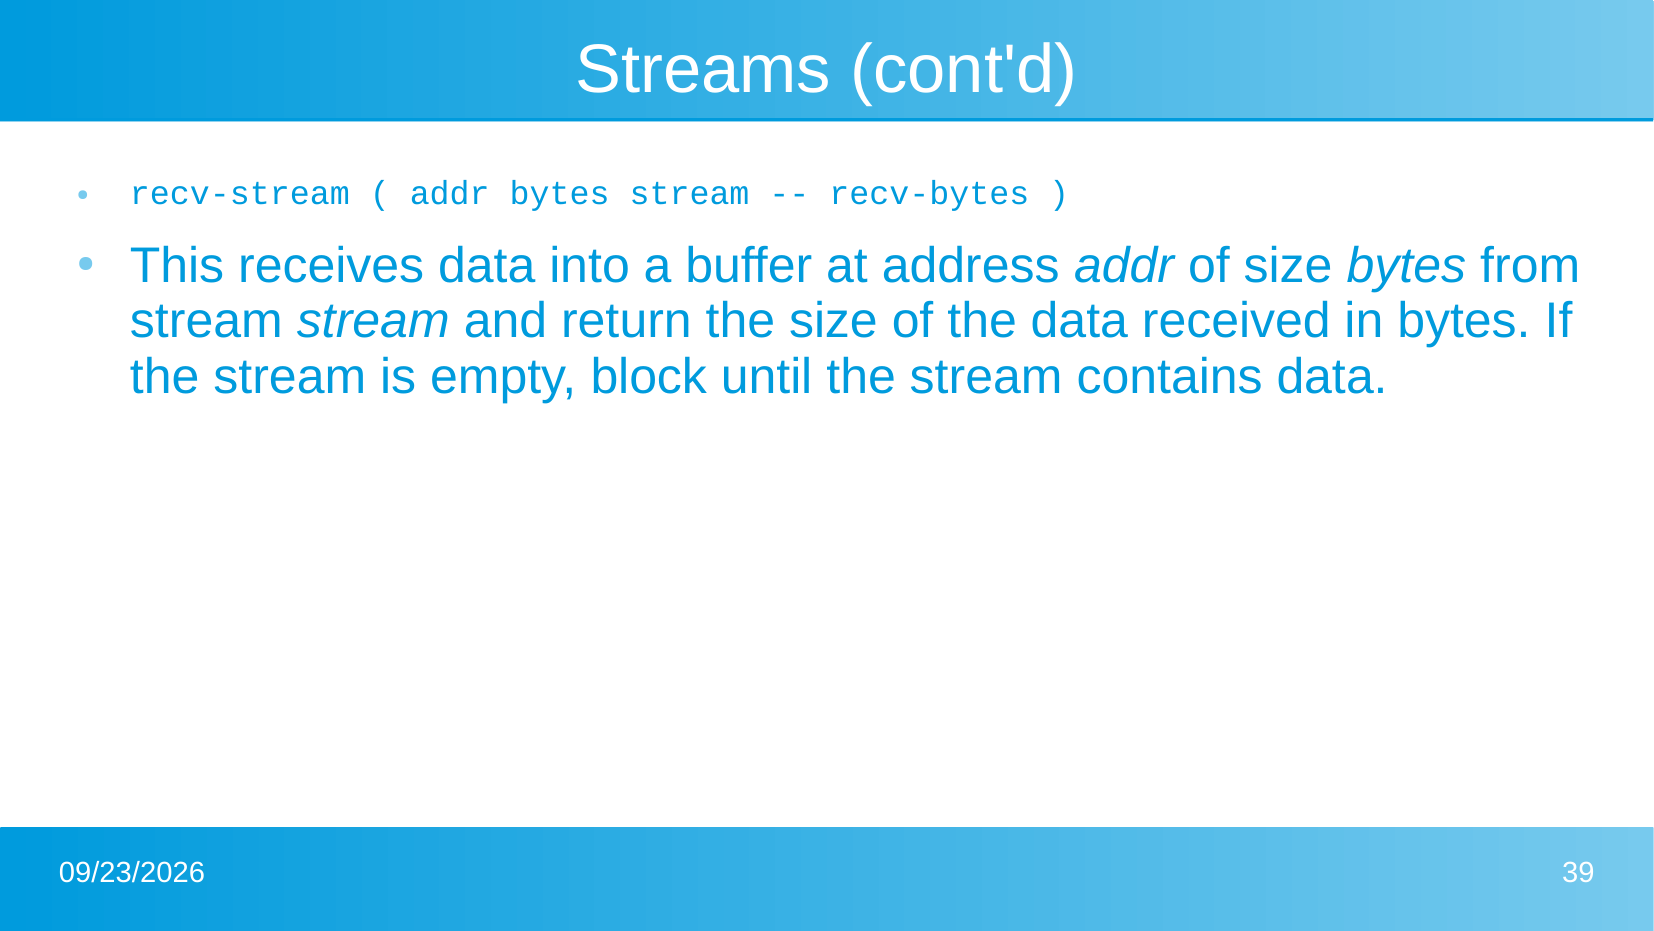

# Streams (cont'd)
recv-stream ( addr bytes stream -- recv-bytes )
This receives data into a buffer at address addr of size bytes from stream stream and return the size of the data received in bytes. If the stream is empty, block until the stream contains data.
39